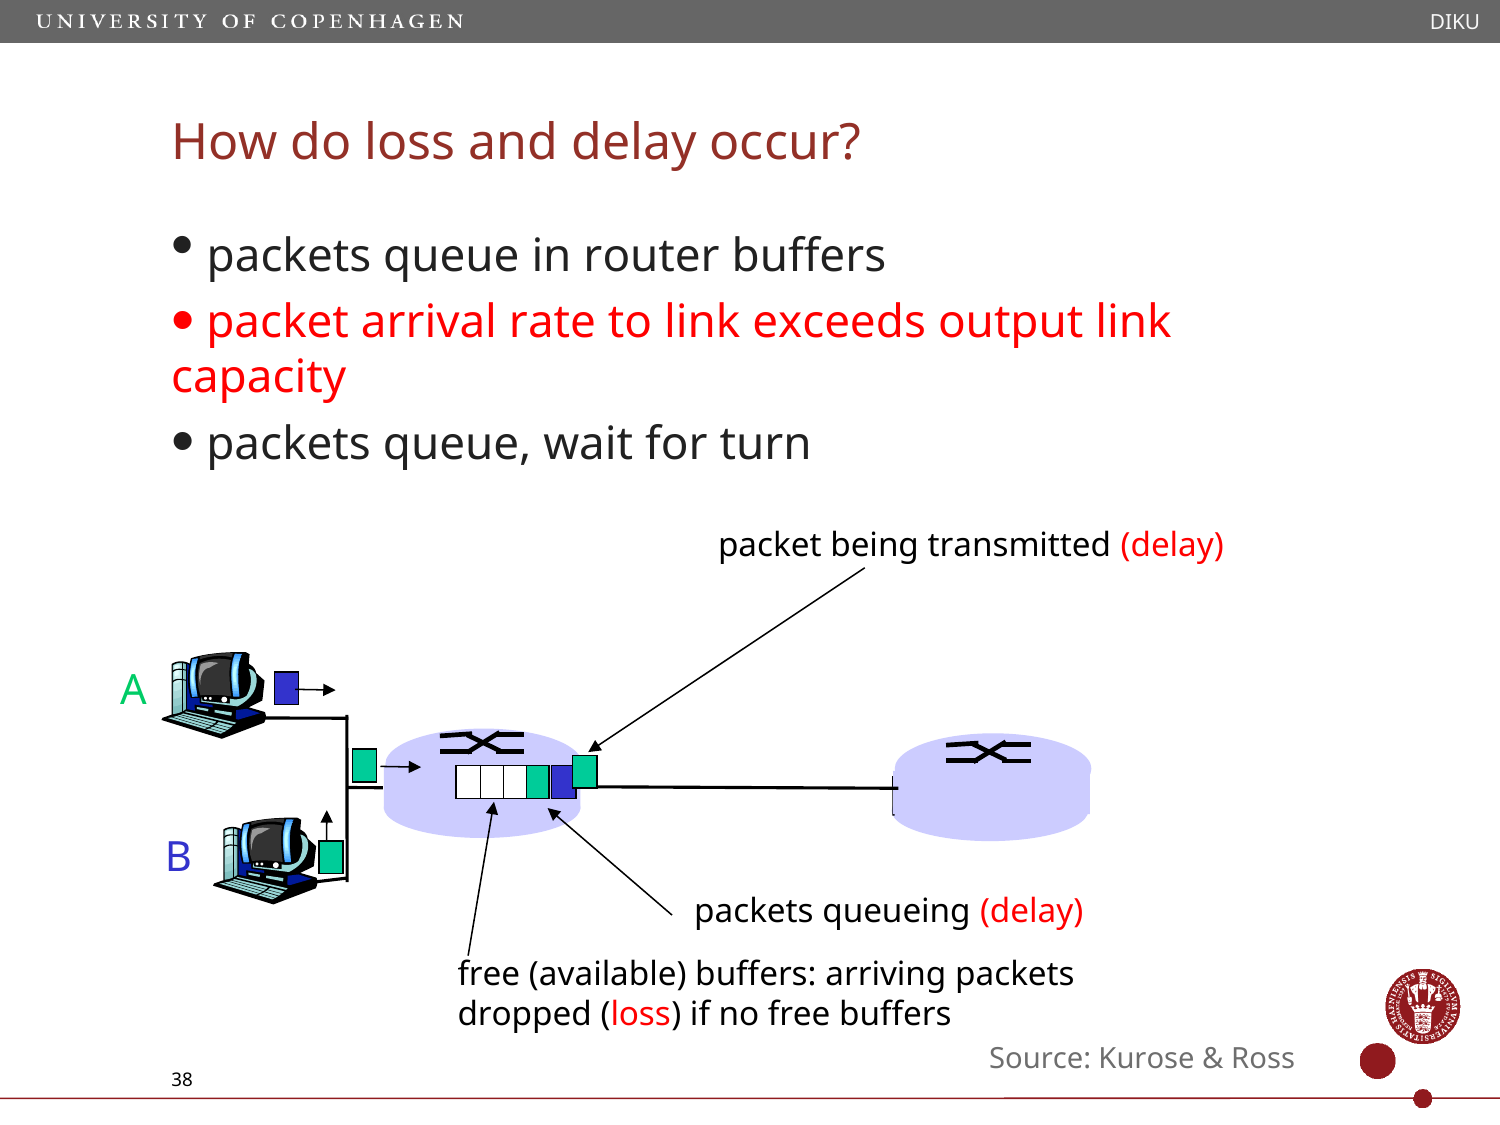

DIKU
How do loss and delay occur?
 packets queue in router buffers
 packet arrival rate to link exceeds output link capacity
 packets queue, wait for turn
packet being transmitted (delay)
A
free (available) buffers: arriving packets
dropped (loss) if no free buffers
packets queueing (delay)
B
Source: Kurose & Ross